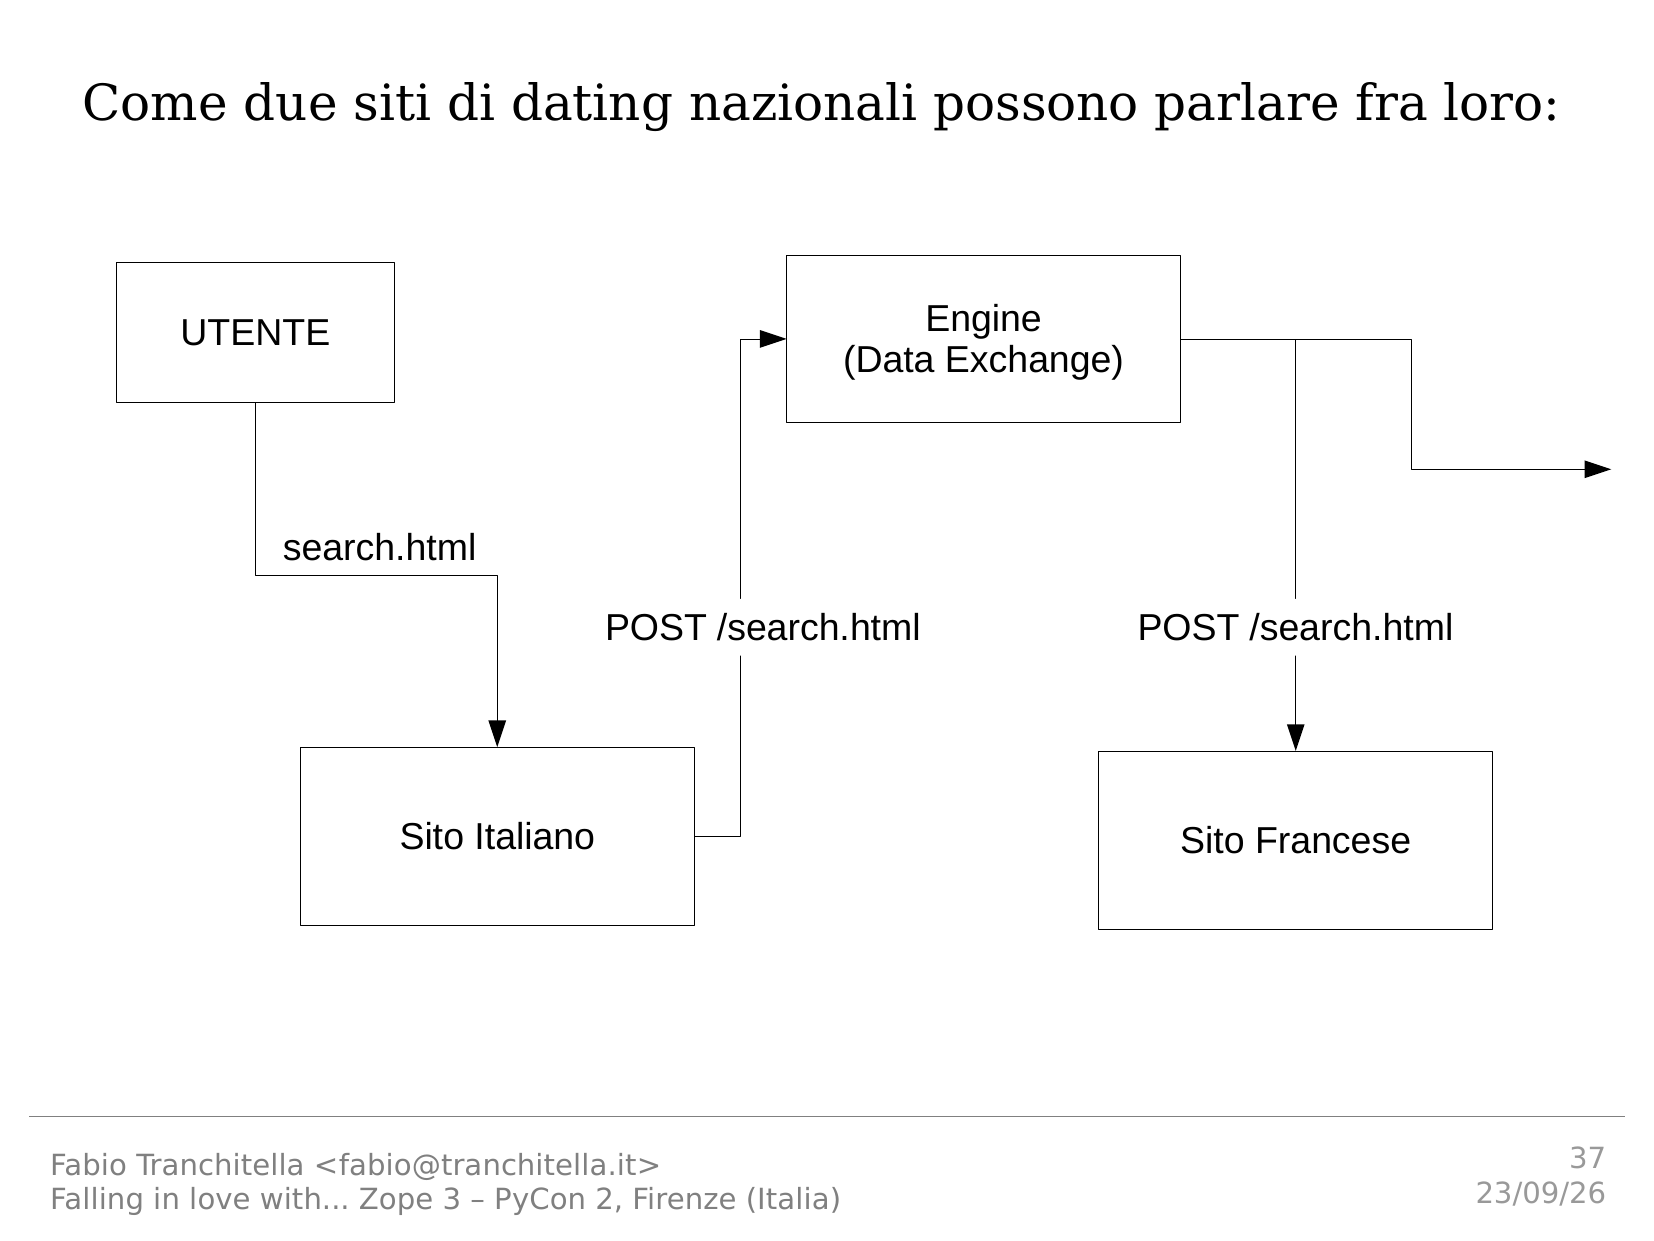

# Come due siti di dating nazionali possono parlare fra loro:
Engine
(Data Exchange)
UTENTE
search.html
POST /search.html
POST /search.html
Sito Italiano
Sito Francese
37